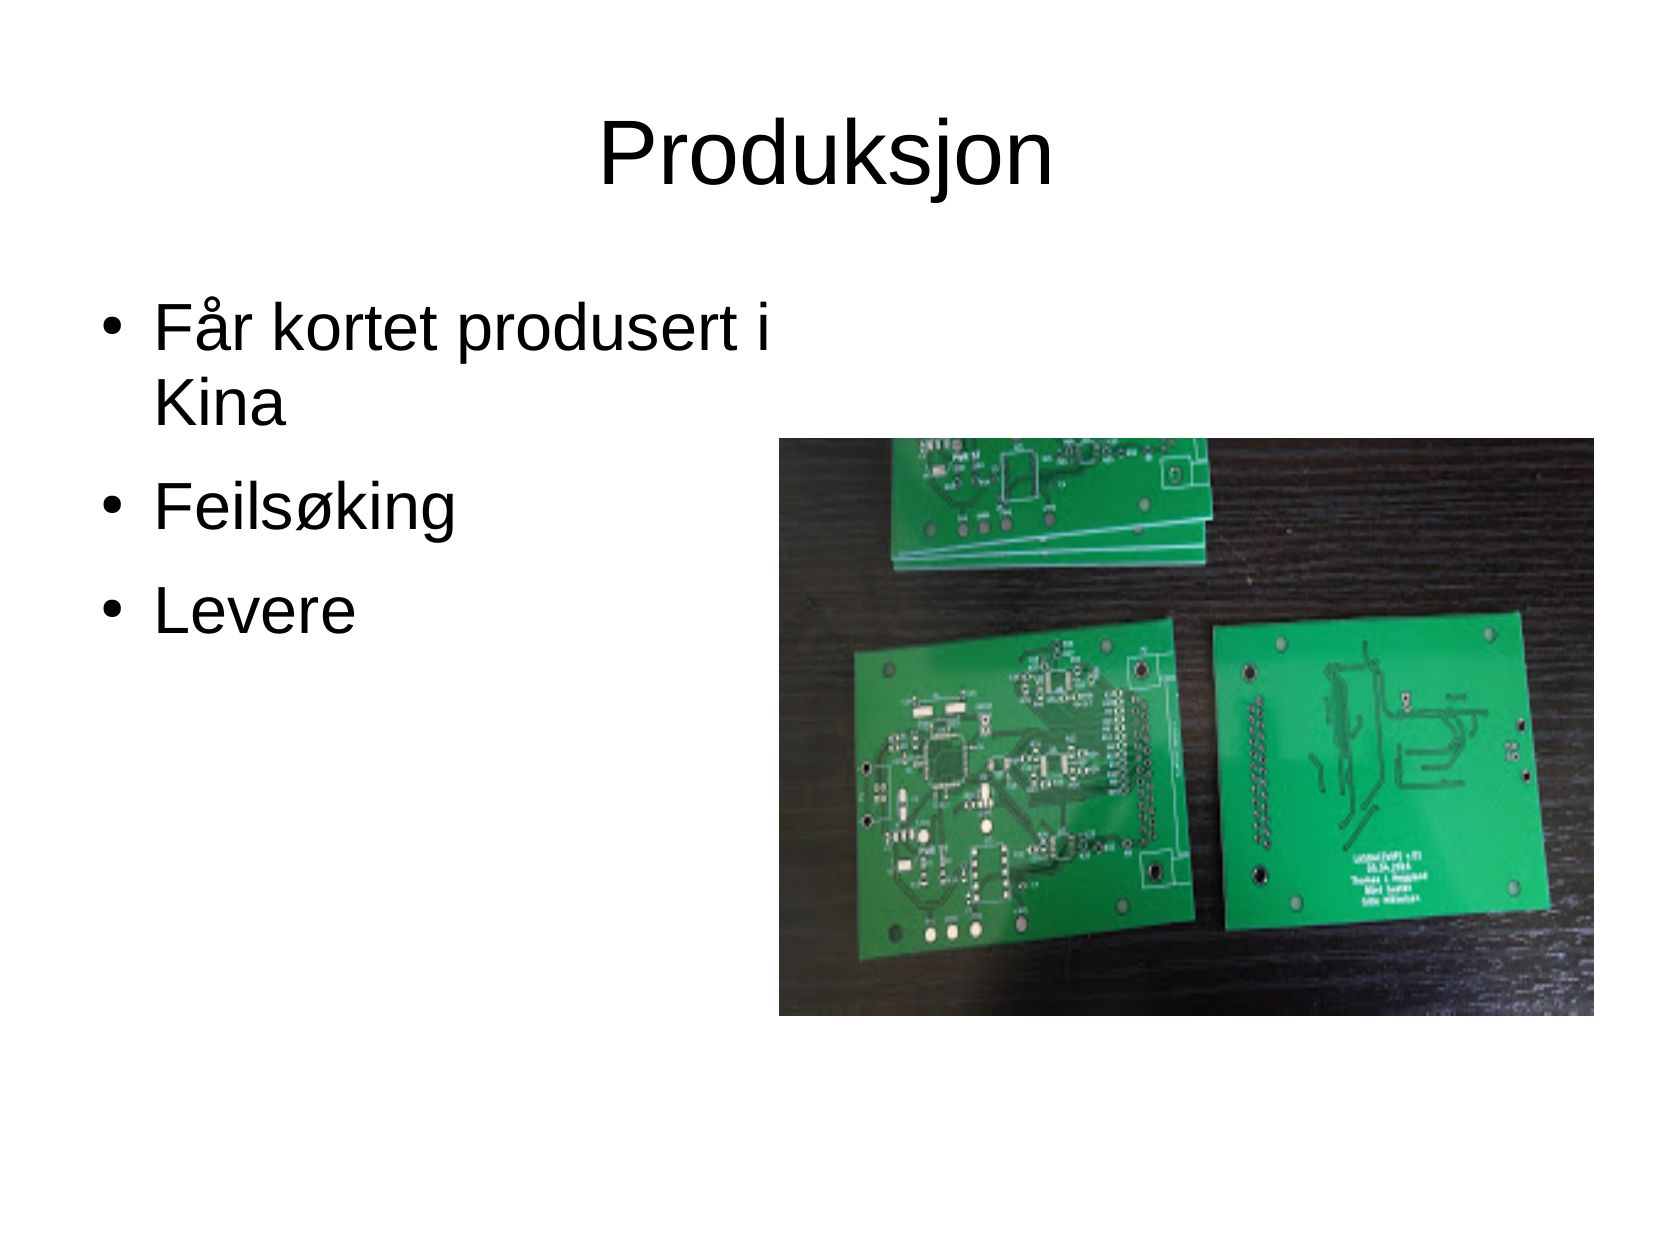

# Produksjon
Får kortet produsert i Kina
Feilsøking
Levere